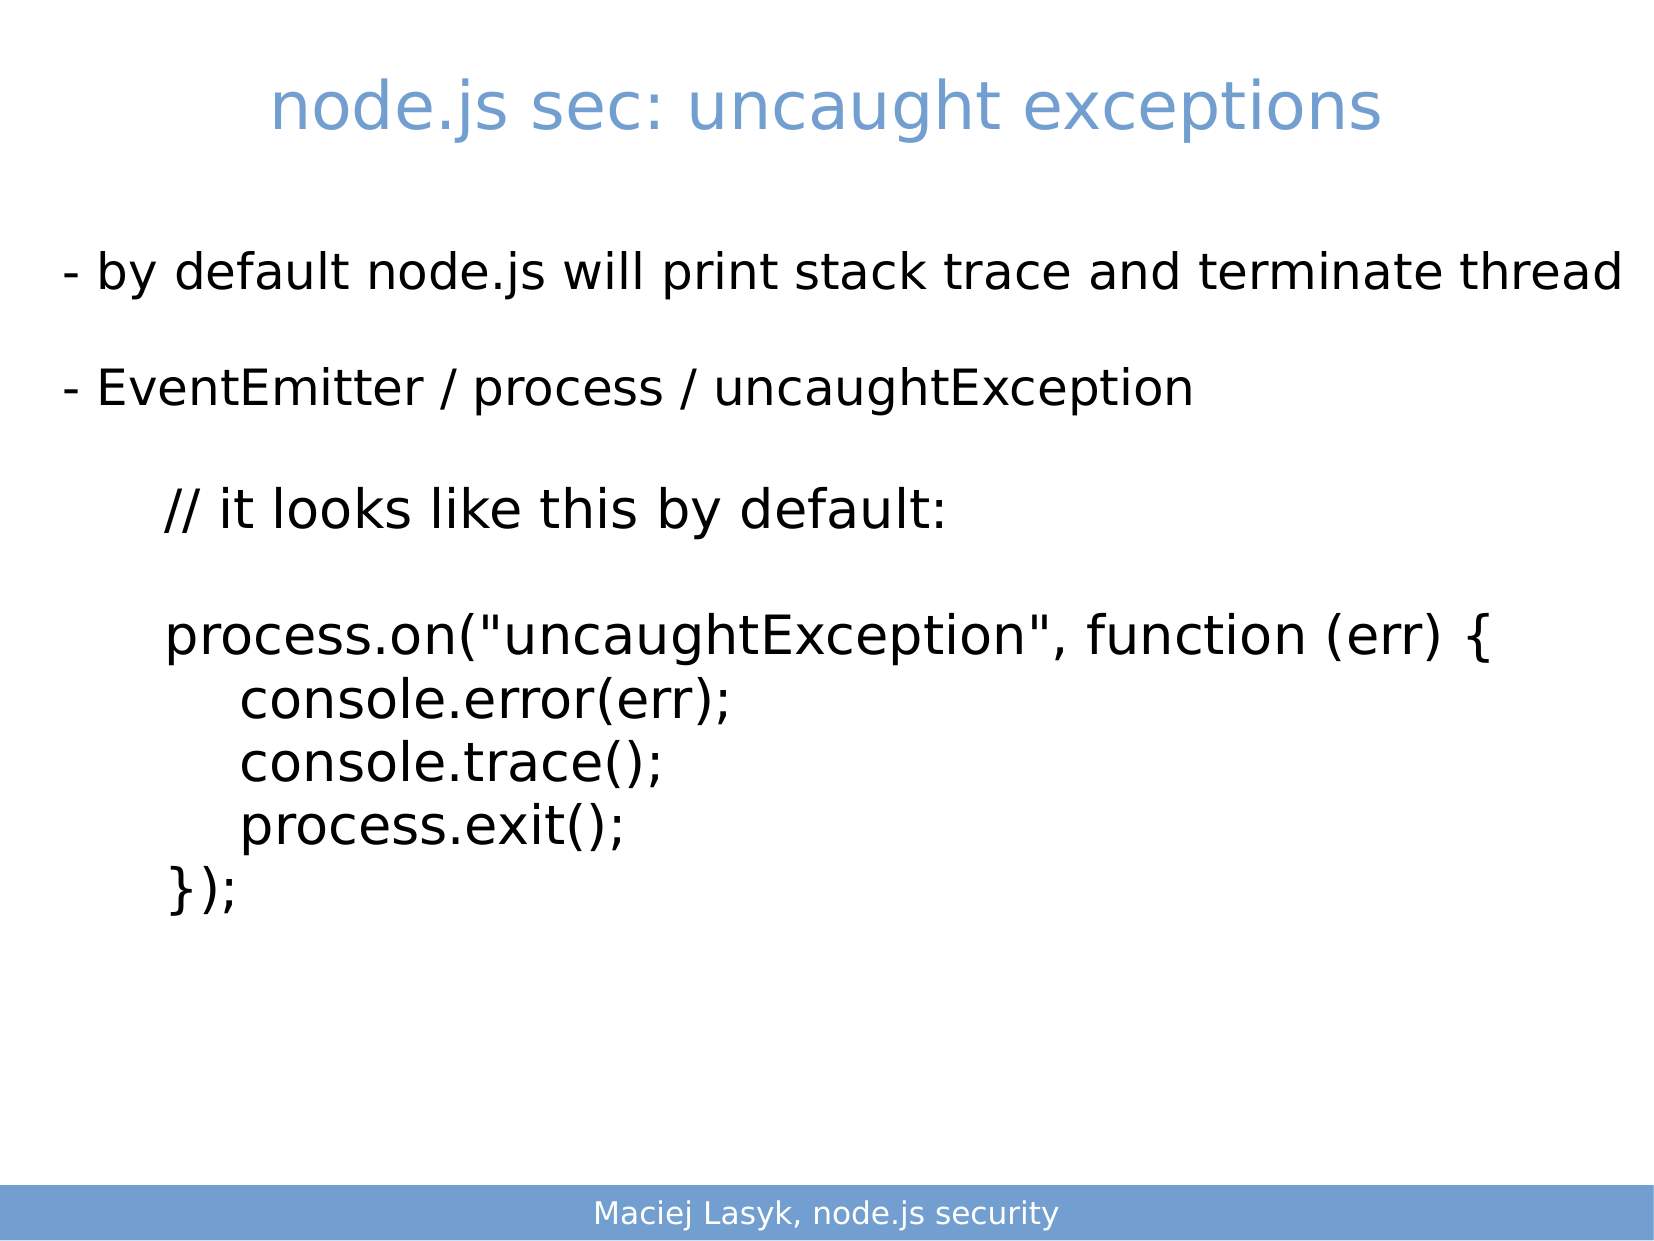

node.js sec: uncaught exceptions
- by default node.js will print stack trace and terminate thread
- EventEmitter / process / uncaughtException
// it looks like this by default:
process.on("uncaughtException", function (err) {
	console.error(err);
	console.trace();
	process.exit();
});
 3/25
 1/25
Maciej Lasyk, Ganglia & Nagios
Maciej Lasyk, node.js security
Maciej Lasyk, node.js security